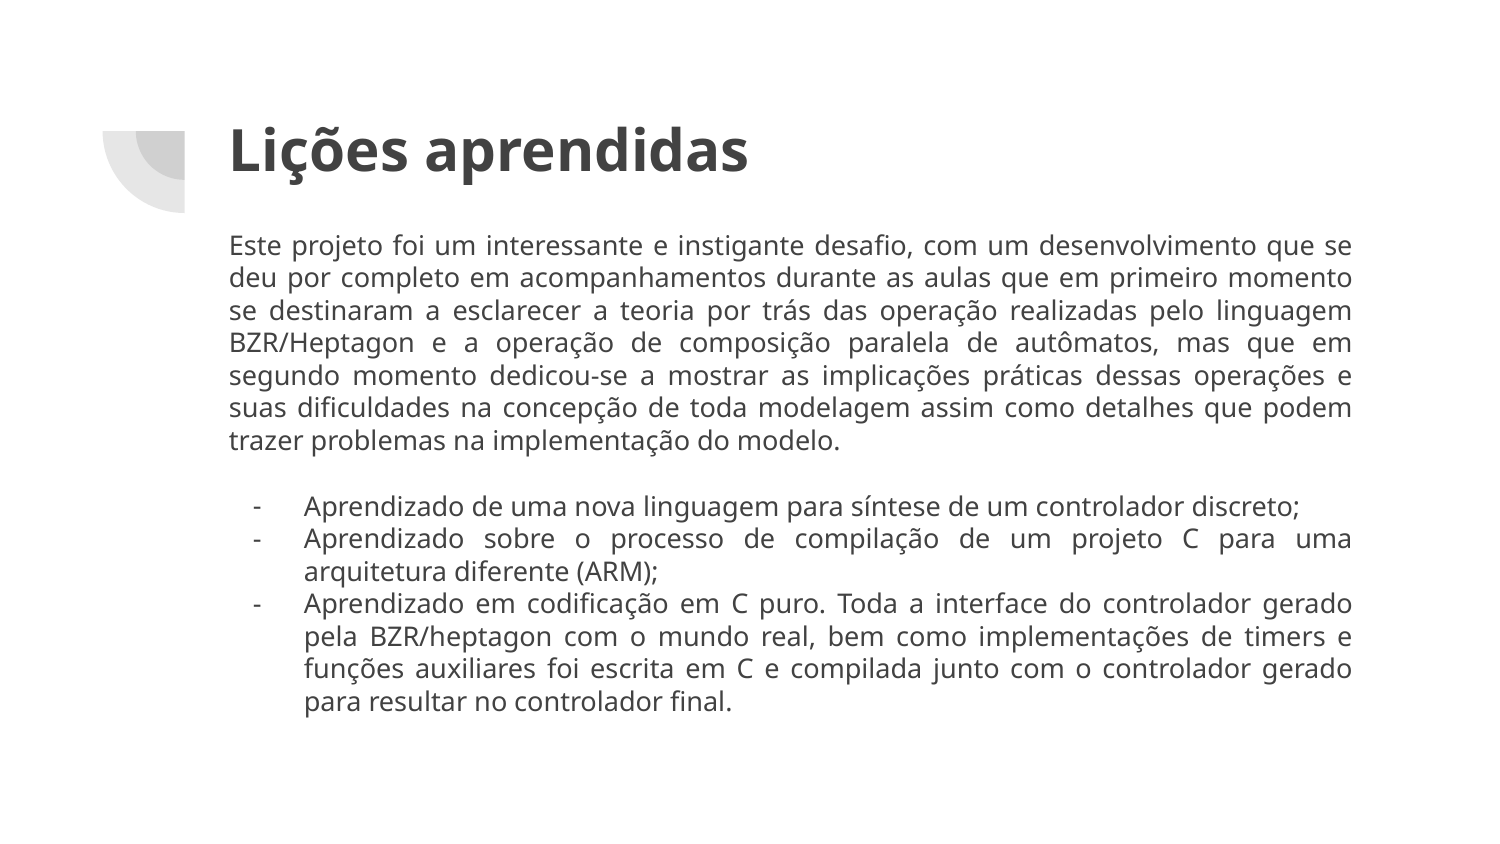

# Lições aprendidas
Este projeto foi um interessante e instigante desafio, com um desenvolvimento que se deu por completo em acompanhamentos durante as aulas que em primeiro momento se destinaram a esclarecer a teoria por trás das operação realizadas pelo linguagem BZR/Heptagon e a operação de composição paralela de autômatos, mas que em segundo momento dedicou-se a mostrar as implicações práticas dessas operações e suas dificuldades na concepção de toda modelagem assim como detalhes que podem trazer problemas na implementação do modelo.
Aprendizado de uma nova linguagem para síntese de um controlador discreto;
Aprendizado sobre o processo de compilação de um projeto C para uma arquitetura diferente (ARM);
Aprendizado em codificação em C puro. Toda a interface do controlador gerado pela BZR/heptagon com o mundo real, bem como implementações de timers e funções auxiliares foi escrita em C e compilada junto com o controlador gerado para resultar no controlador final.